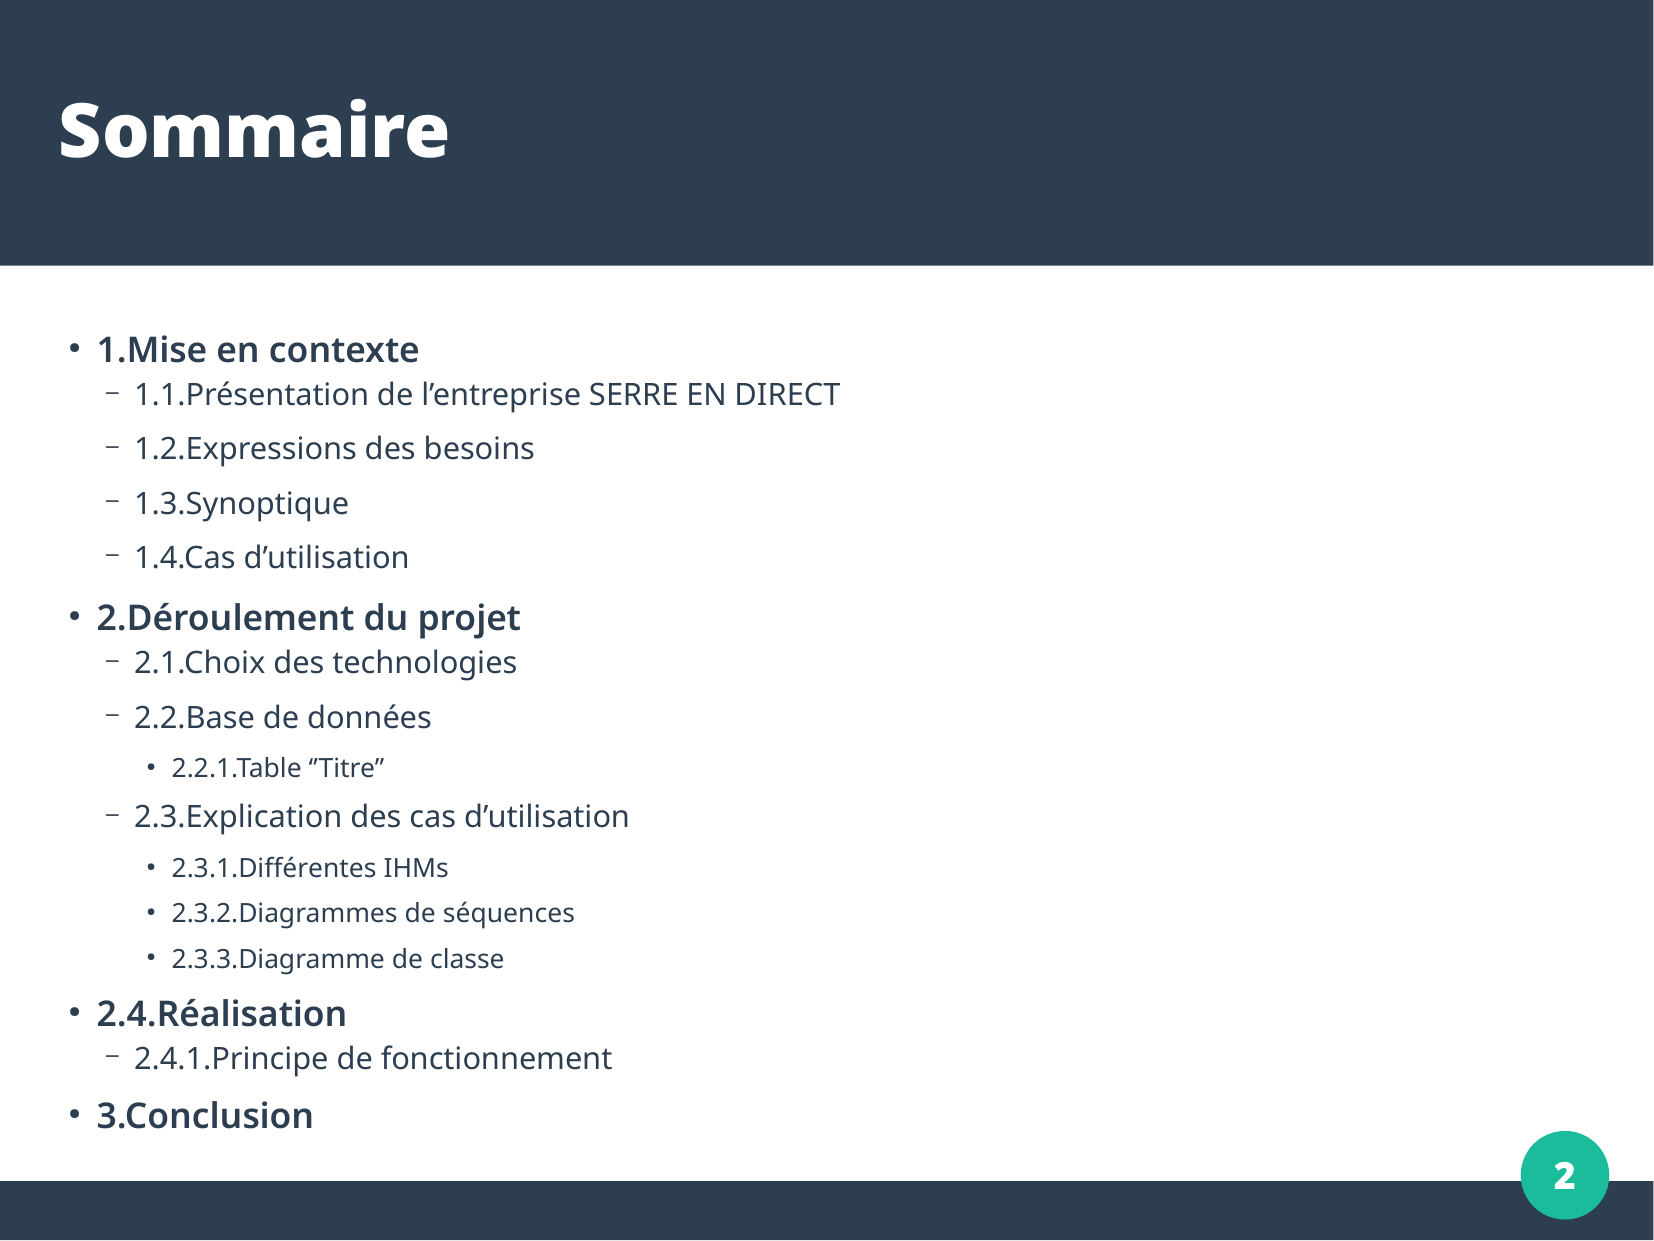

# Sommaire
1.Mise en contexte
1.1.Présentation de l’entreprise SERRE EN DIRECT
1.2.Expressions des besoins
1.3.Synoptique
1.4.Cas d’utilisation
2.Déroulement du projet
2.1.Choix des technologies
2.2.Base de données
2.2.1.Table ‘’Titre’’
2.3.Explication des cas d’utilisation
2.3.1.Différentes IHMs
2.3.2.Diagrammes de séquences
2.3.3.Diagramme de classe
2.4.Réalisation
2.4.1.Principe de fonctionnement
3.Conclusion
2